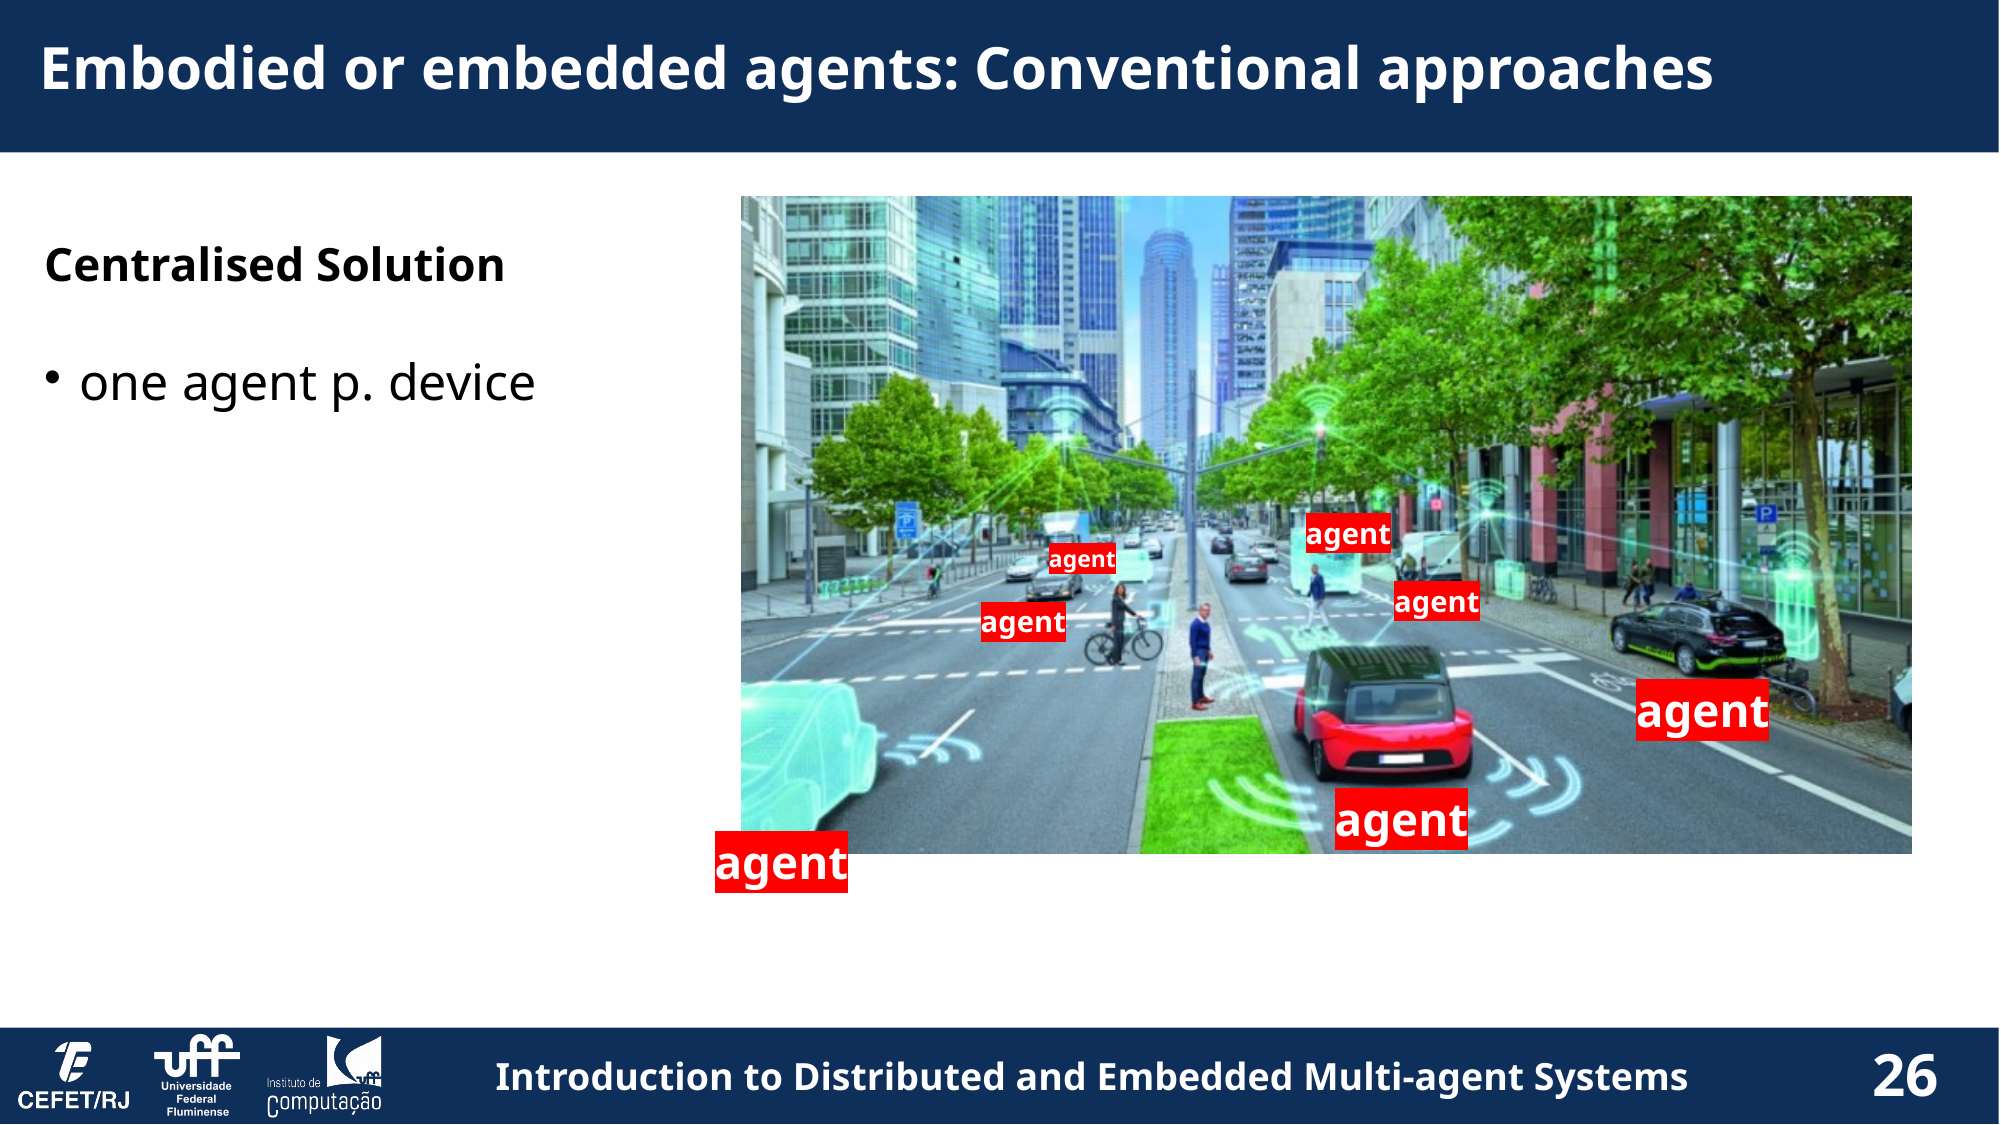

Embodied or embedded agents: Conventional approaches
Centralised Solution
one agent p. device
agent
agent
agent
agent
agent
agent
agent